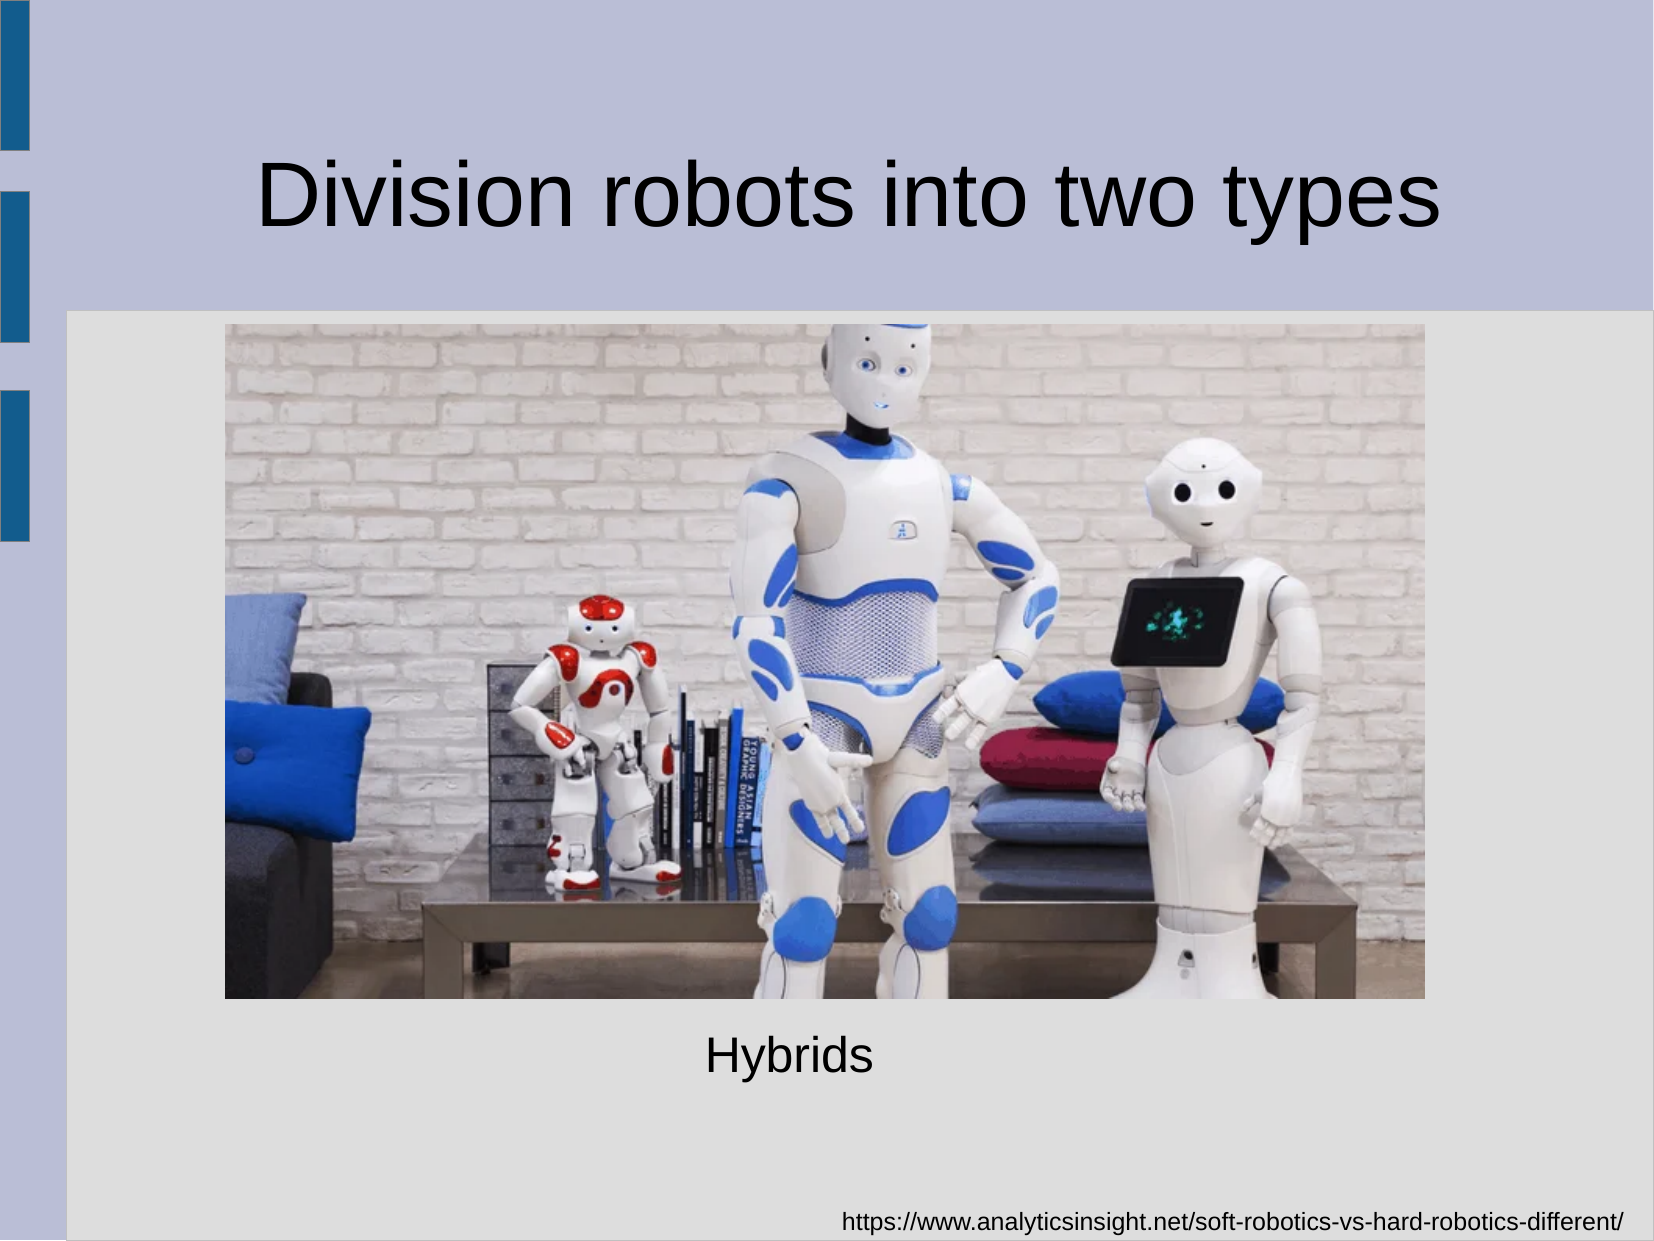

# Division robots into two types
Hybrids
https://www.analyticsinsight.net/soft-robotics-vs-hard-robotics-different/